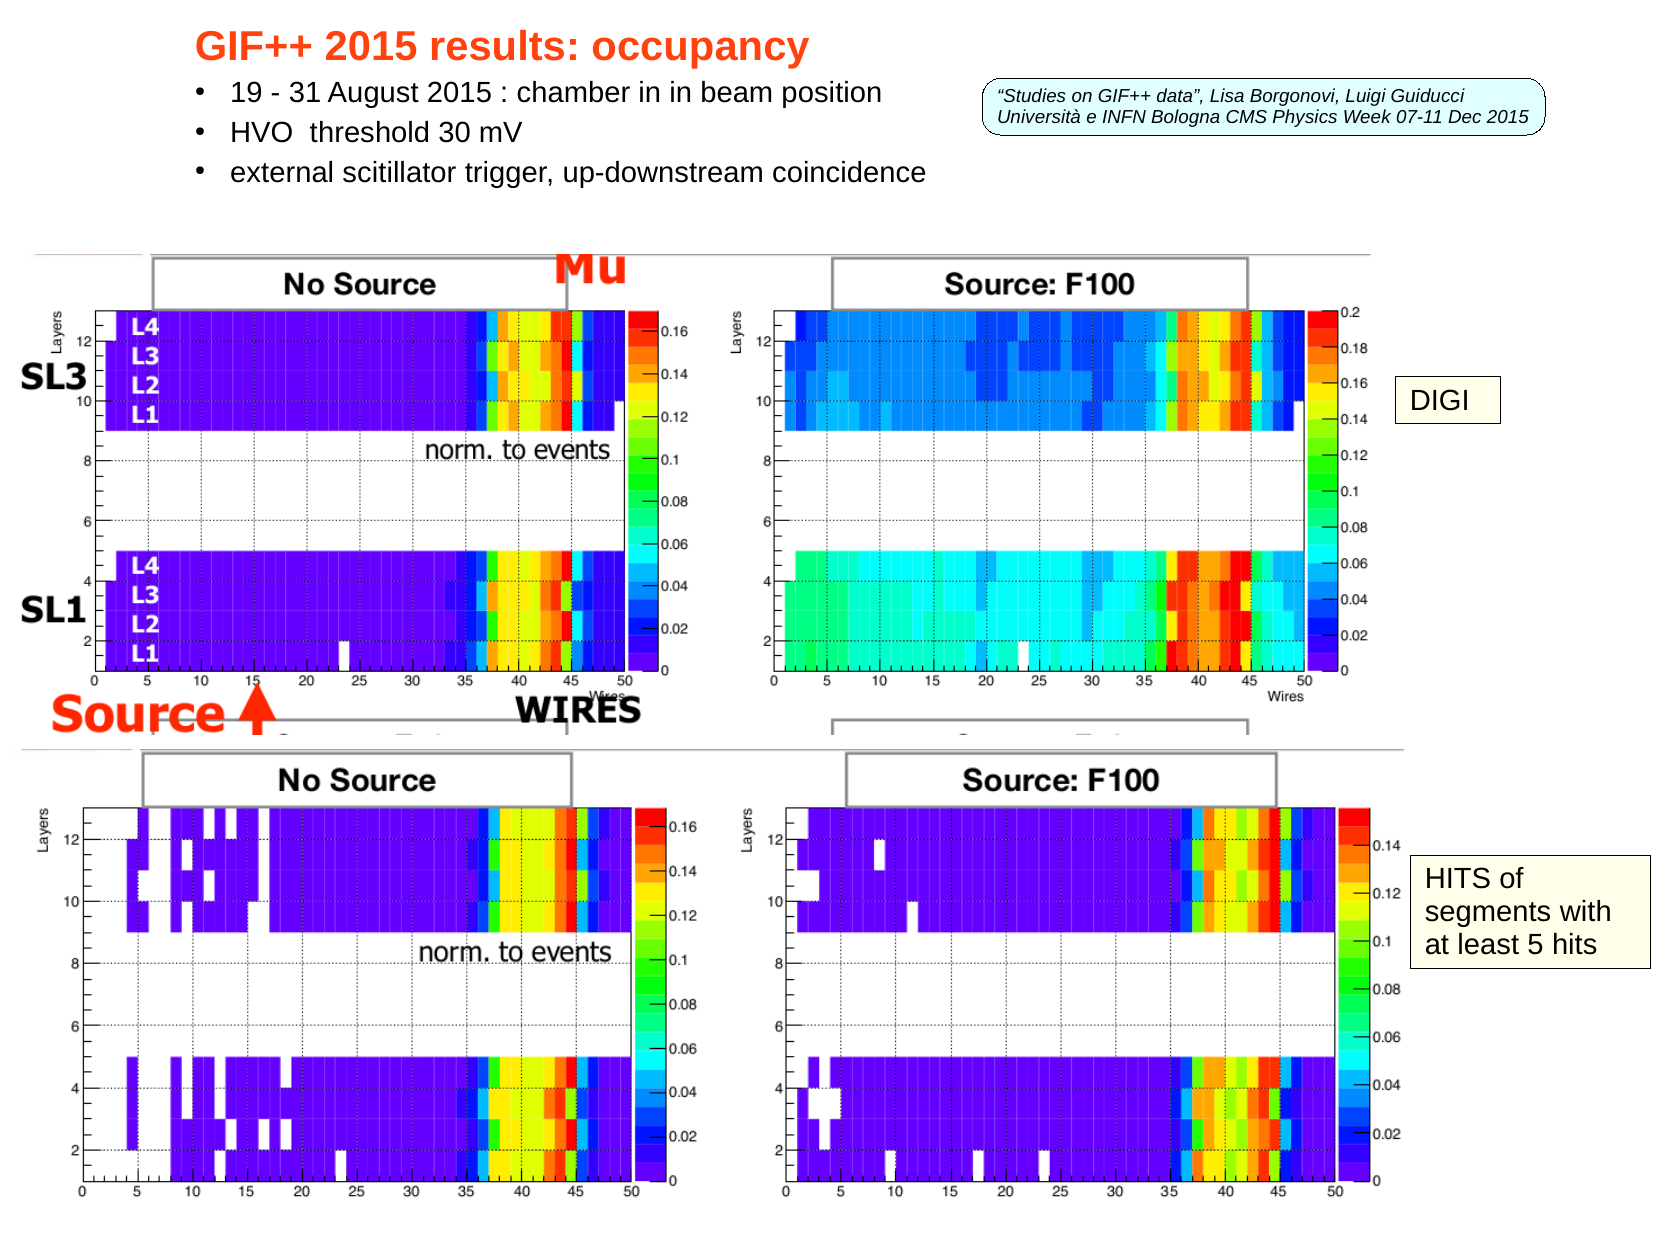

GIF++ 2015 results: occupancy
19 - 31 August 2015 : chamber in in beam position
HVO threshold 30 mV
external scitillator trigger, up-downstream coincidence
“Studies on GIF++ data”, Lisa Borgonovi, Luigi Guiducci
Università e INFN Bologna CMS Physics Week 07-11 Dec 2015
DIGI
HITS of segments with at least 5 hits